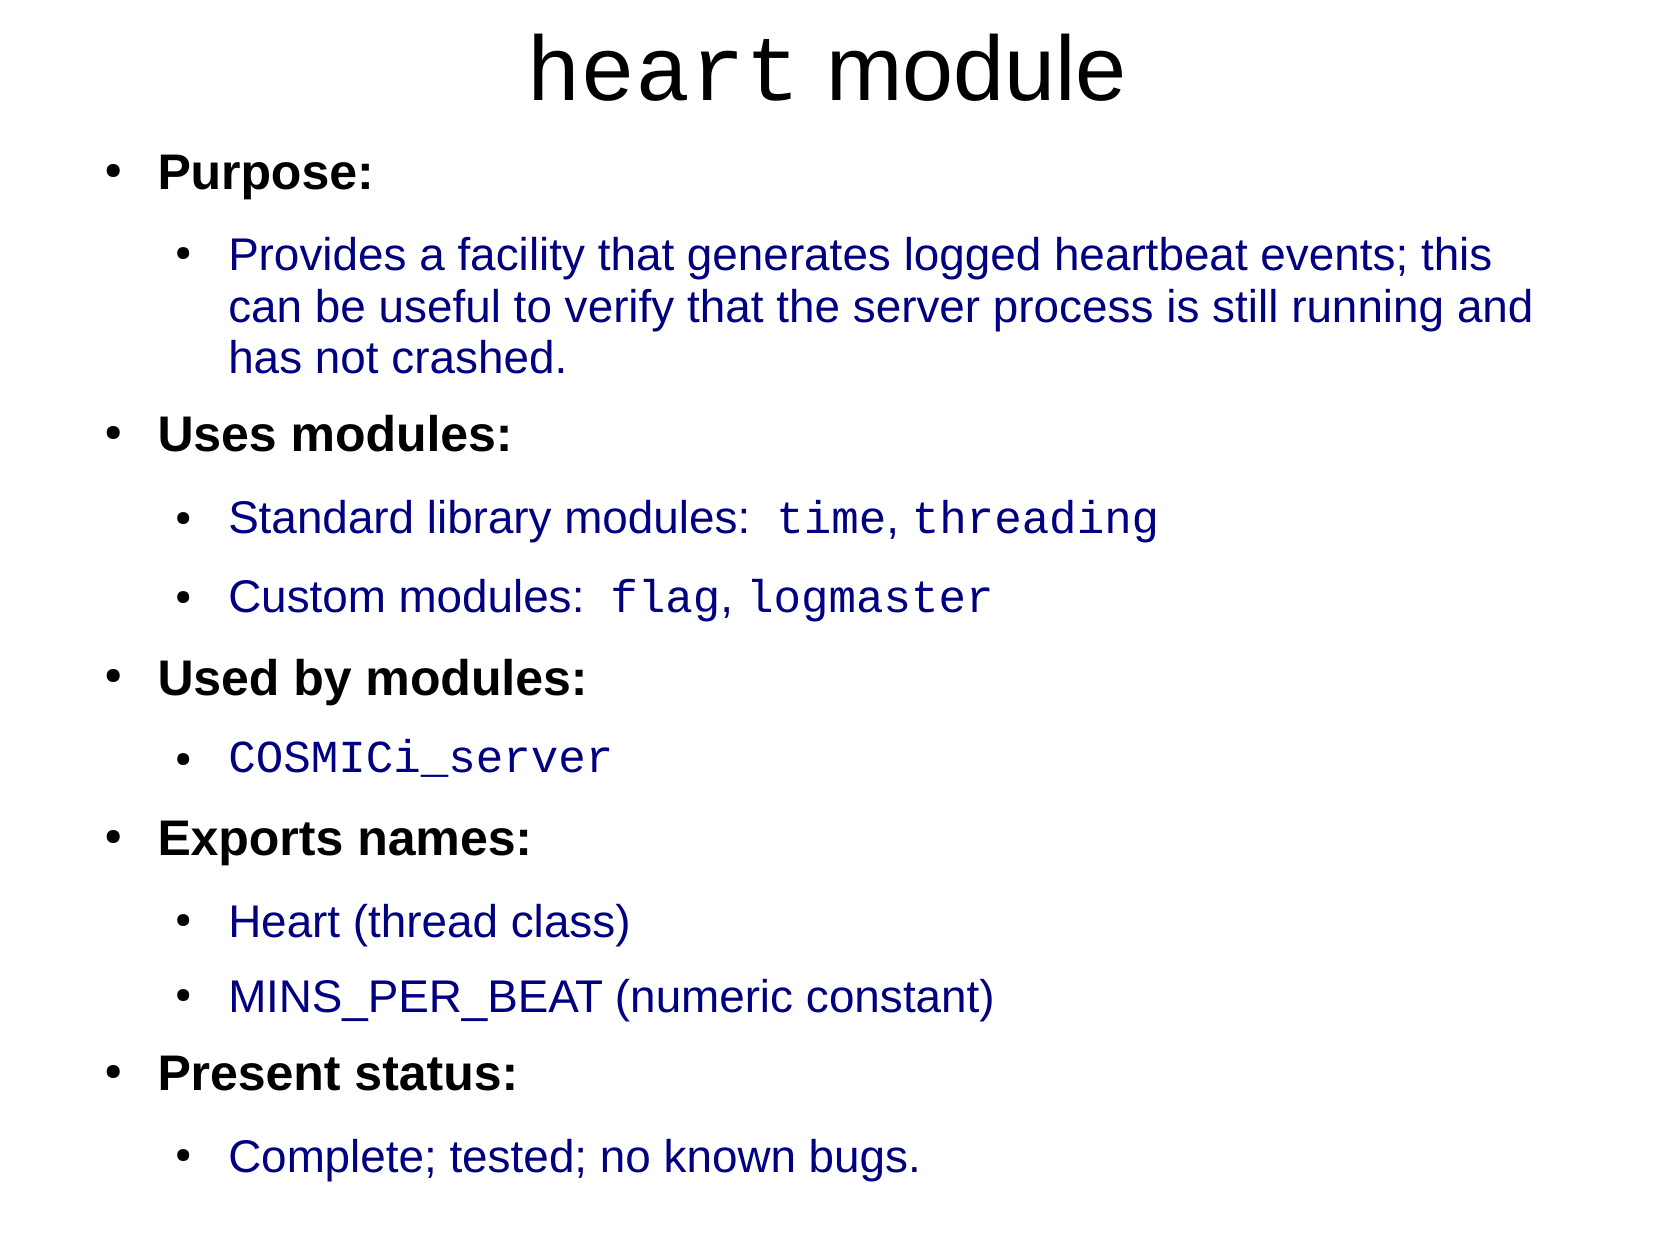

# heart module
Purpose:
Provides a facility that generates logged heartbeat events; this can be useful to verify that the server process is still running and has not crashed.
Uses modules:
Standard library modules: time, threading
Custom modules: flag, logmaster
Used by modules:
COSMICi_server
Exports names:
Heart (thread class)
MINS_PER_BEAT (numeric constant)
Present status:
Complete; tested; no known bugs.